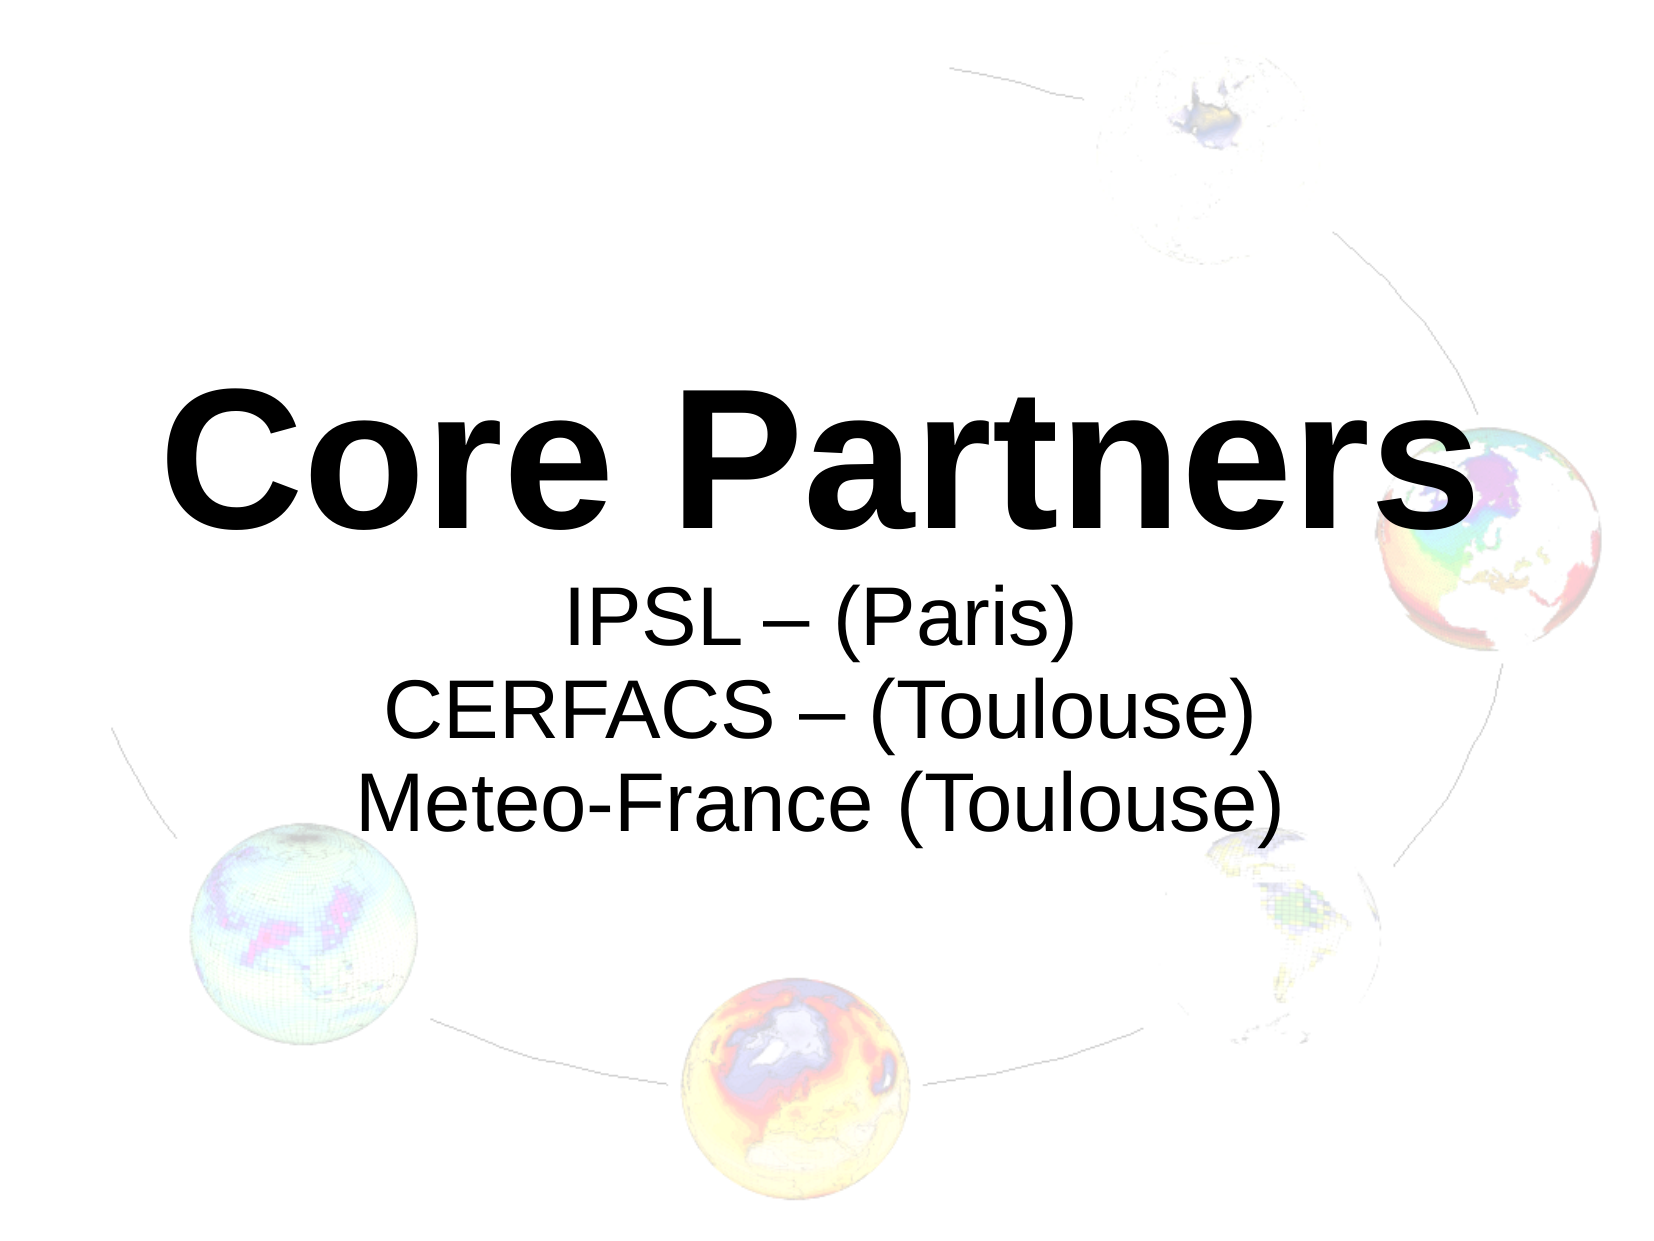

# Core Partners IPSL – (Paris) CERFACS – (Toulouse) Meteo-France (Toulouse)